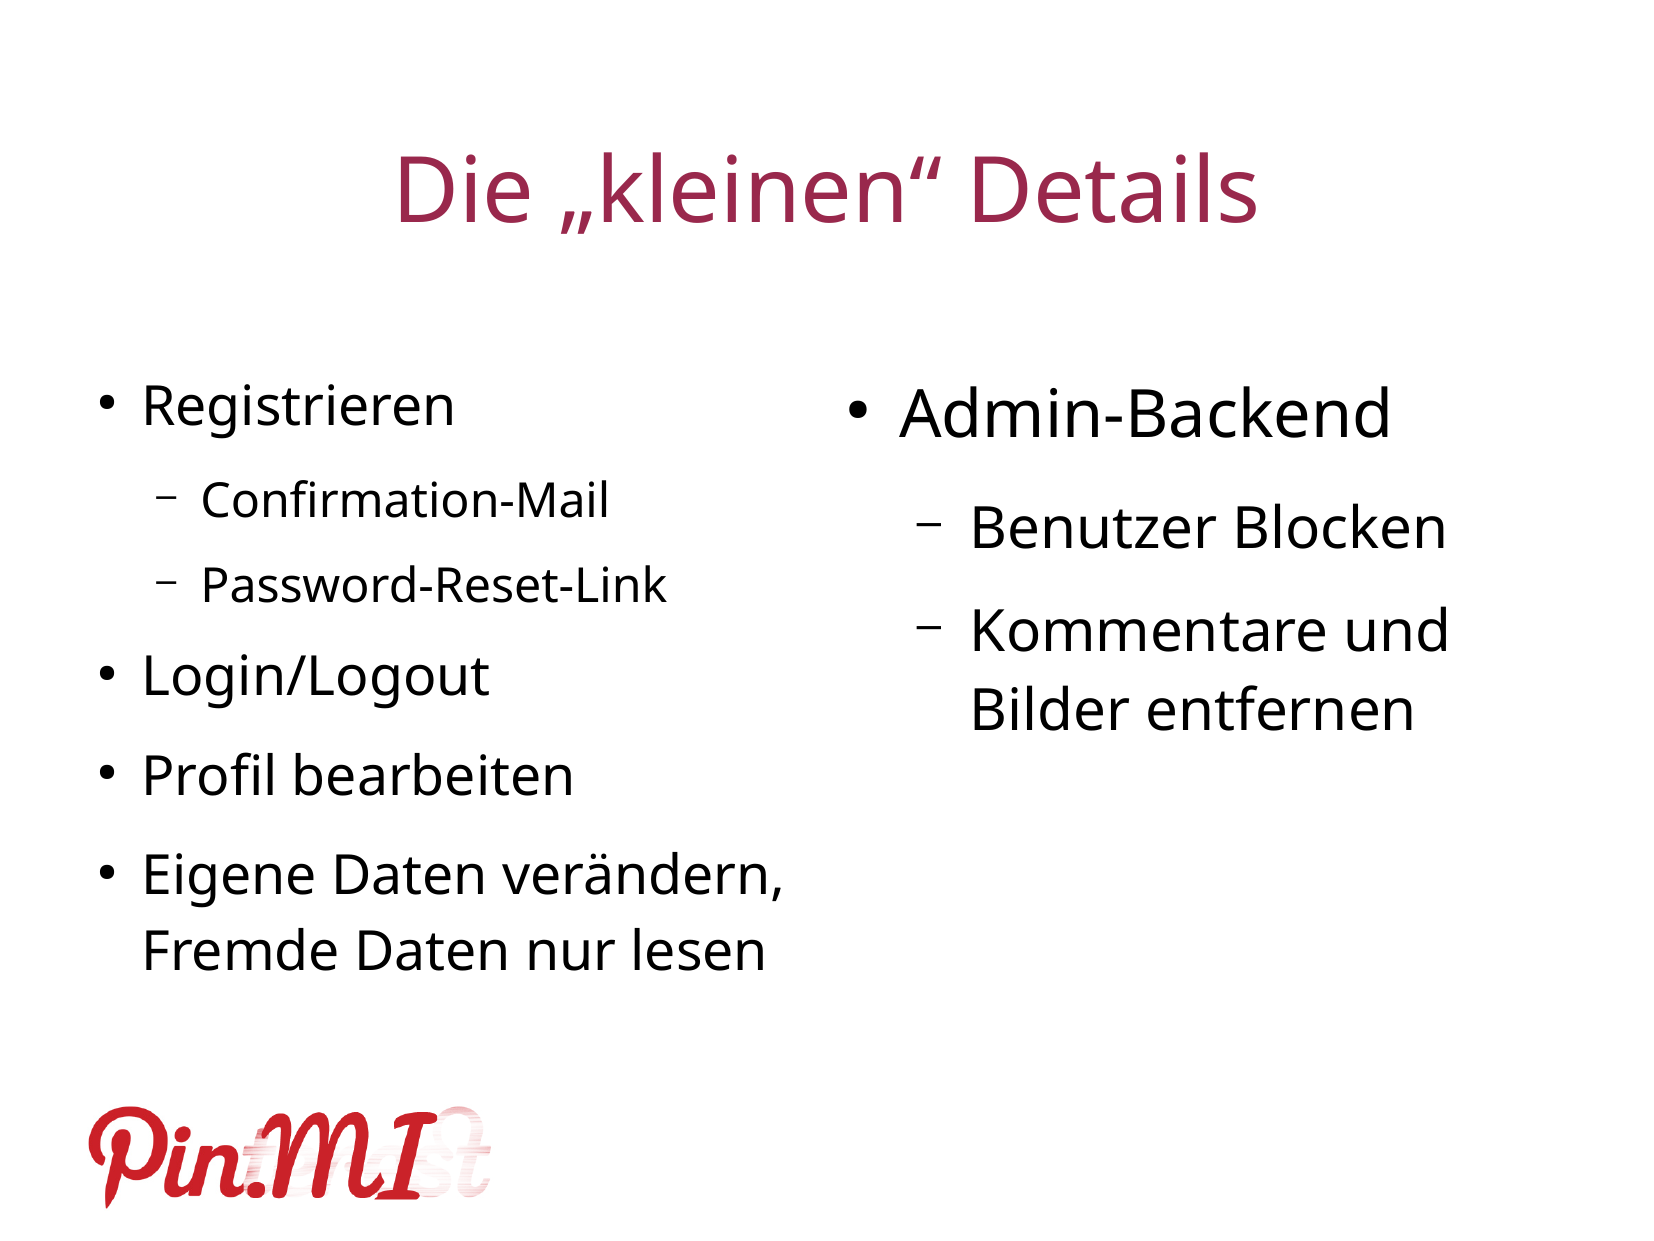

Die „kleinen“ Details
# Registrieren
Confirmation-Mail
Password-Reset-Link
Login/Logout
Profil bearbeiten
Eigene Daten verändern, Fremde Daten nur lesen
Admin-Backend
Benutzer Blocken
Kommentare und Bilder entfernen